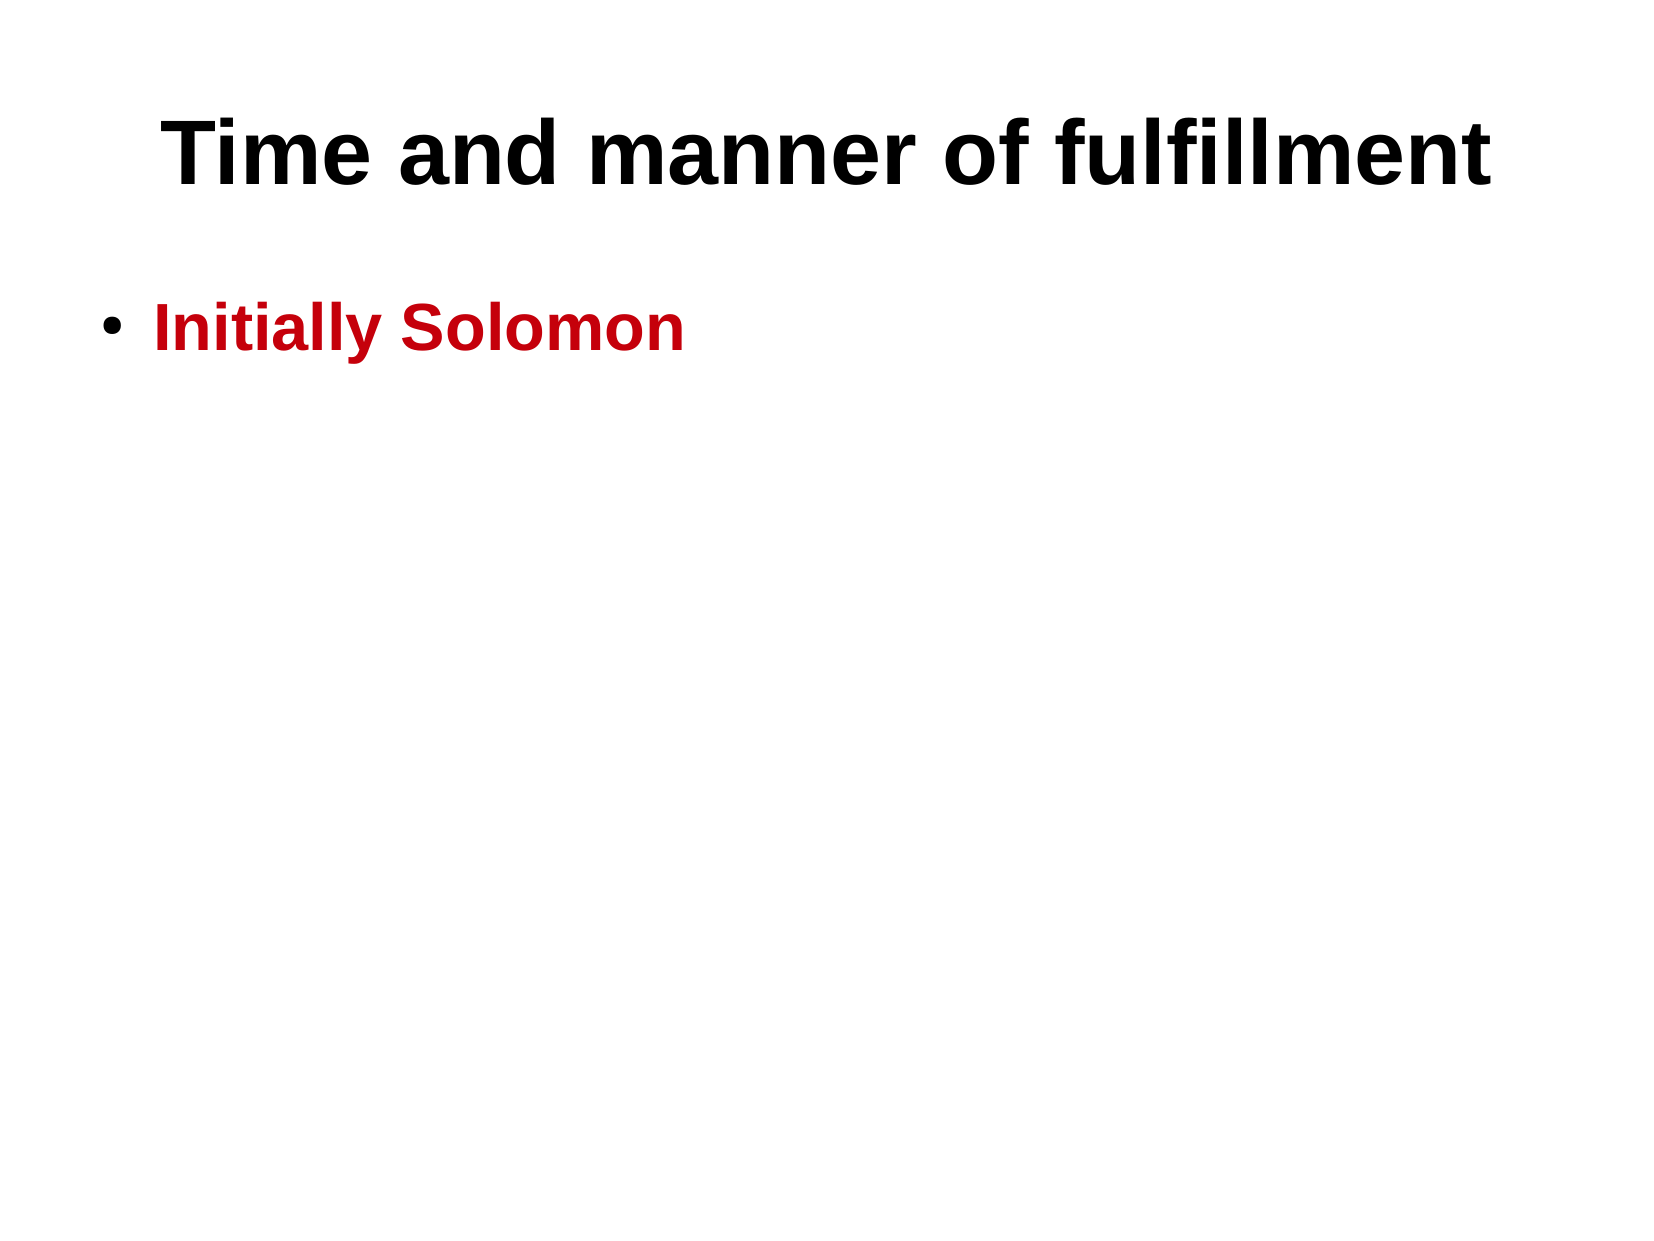

# Time and manner of fulfillment
Initially Solomon